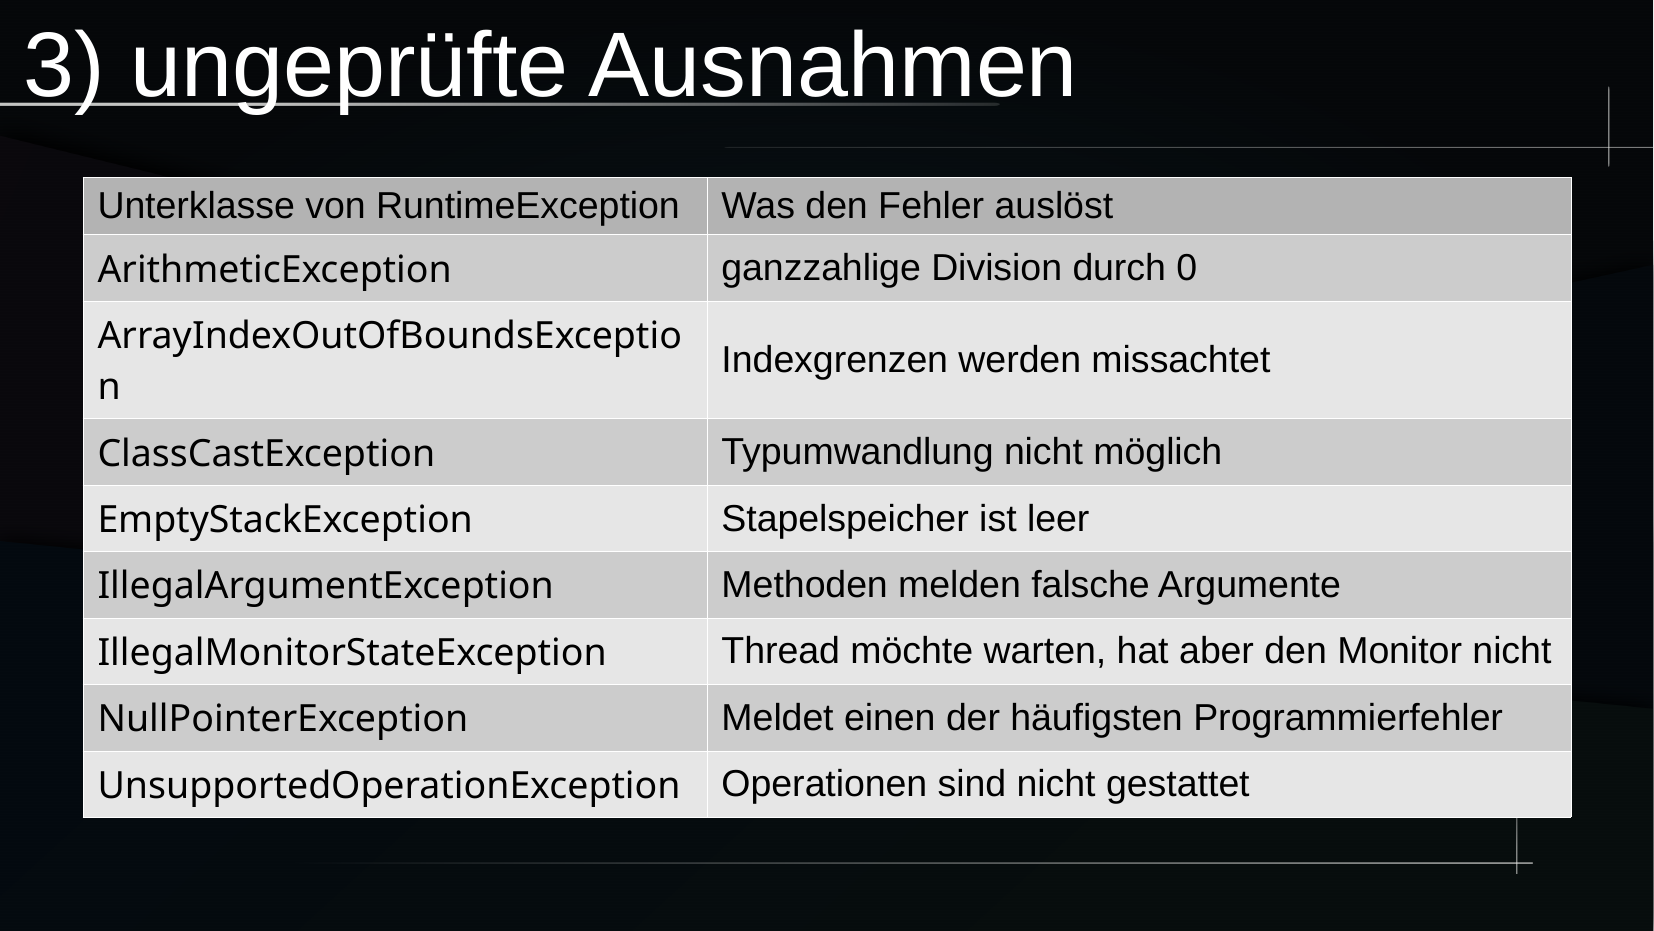

# 3) ungeprüfte Ausnahmen
| Unterklasse von RuntimeException | Was den Fehler auslöst |
| --- | --- |
| ArithmeticException | ganzzahlige Division durch 0 |
| ArrayIndexOutOfBoundsException | Indexgrenzen werden missachtet |
| ClassCastException | Typumwandlung nicht möglich |
| EmptyStackException | Stapelspeicher ist leer |
| IllegalArgumentException | Methoden melden falsche Argumente |
| IllegalMonitorStateException | Thread möchte warten, hat aber den Monitor nicht |
| NullPointerException | Meldet einen der häufigsten Programmierfehler |
| UnsupportedOperationException | Operationen sind nicht gestattet |